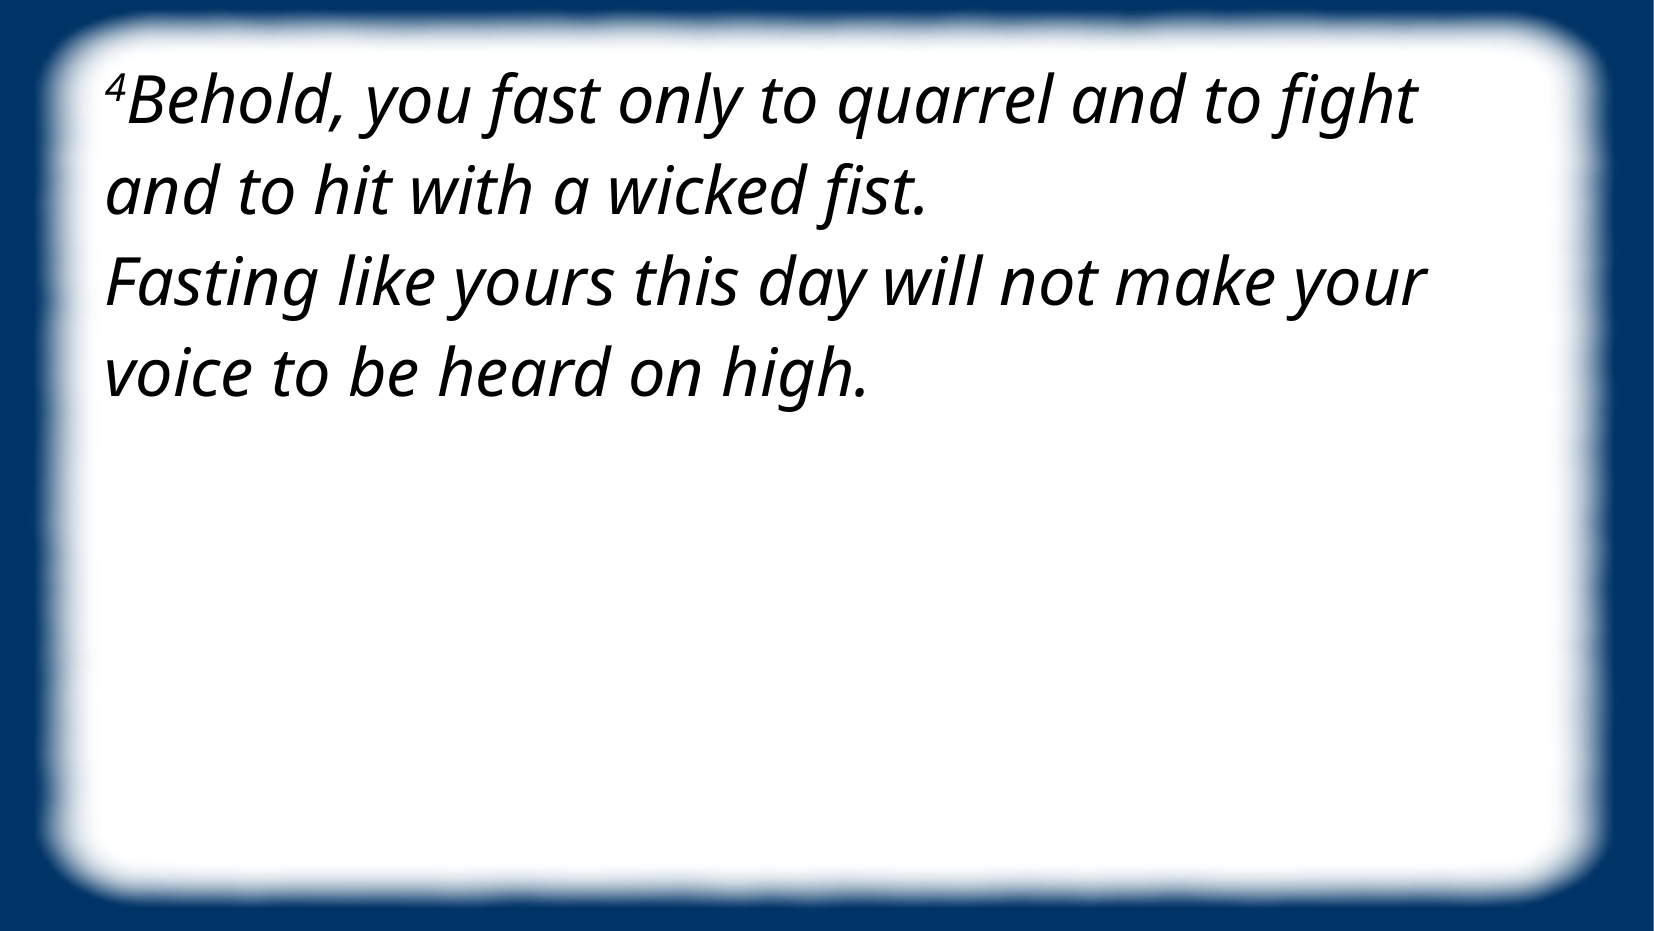

4Behold, you fast only to quarrel and to fight
and to hit with a wicked fist.
Fasting like yours this day will not make your voice to be heard on high.